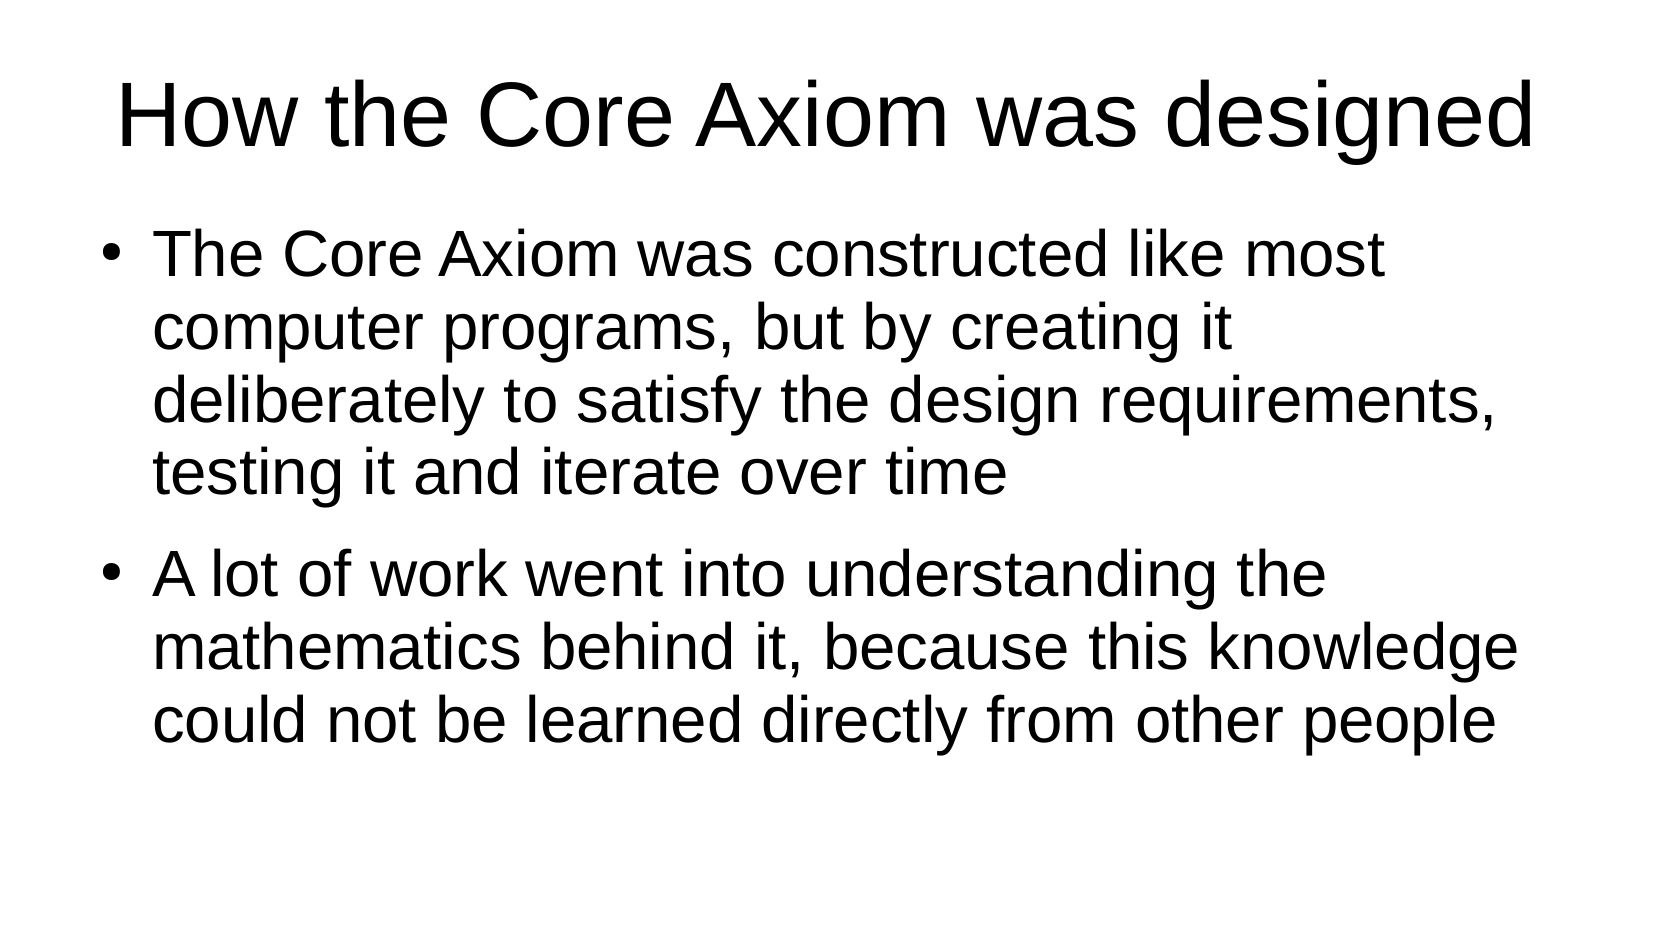

# How the Core Axiom was designed
The Core Axiom was constructed like most computer programs, but by creating it deliberately to satisfy the design requirements, testing it and iterate over time
A lot of work went into understanding the mathematics behind it, because this knowledge could not be learned directly from other people